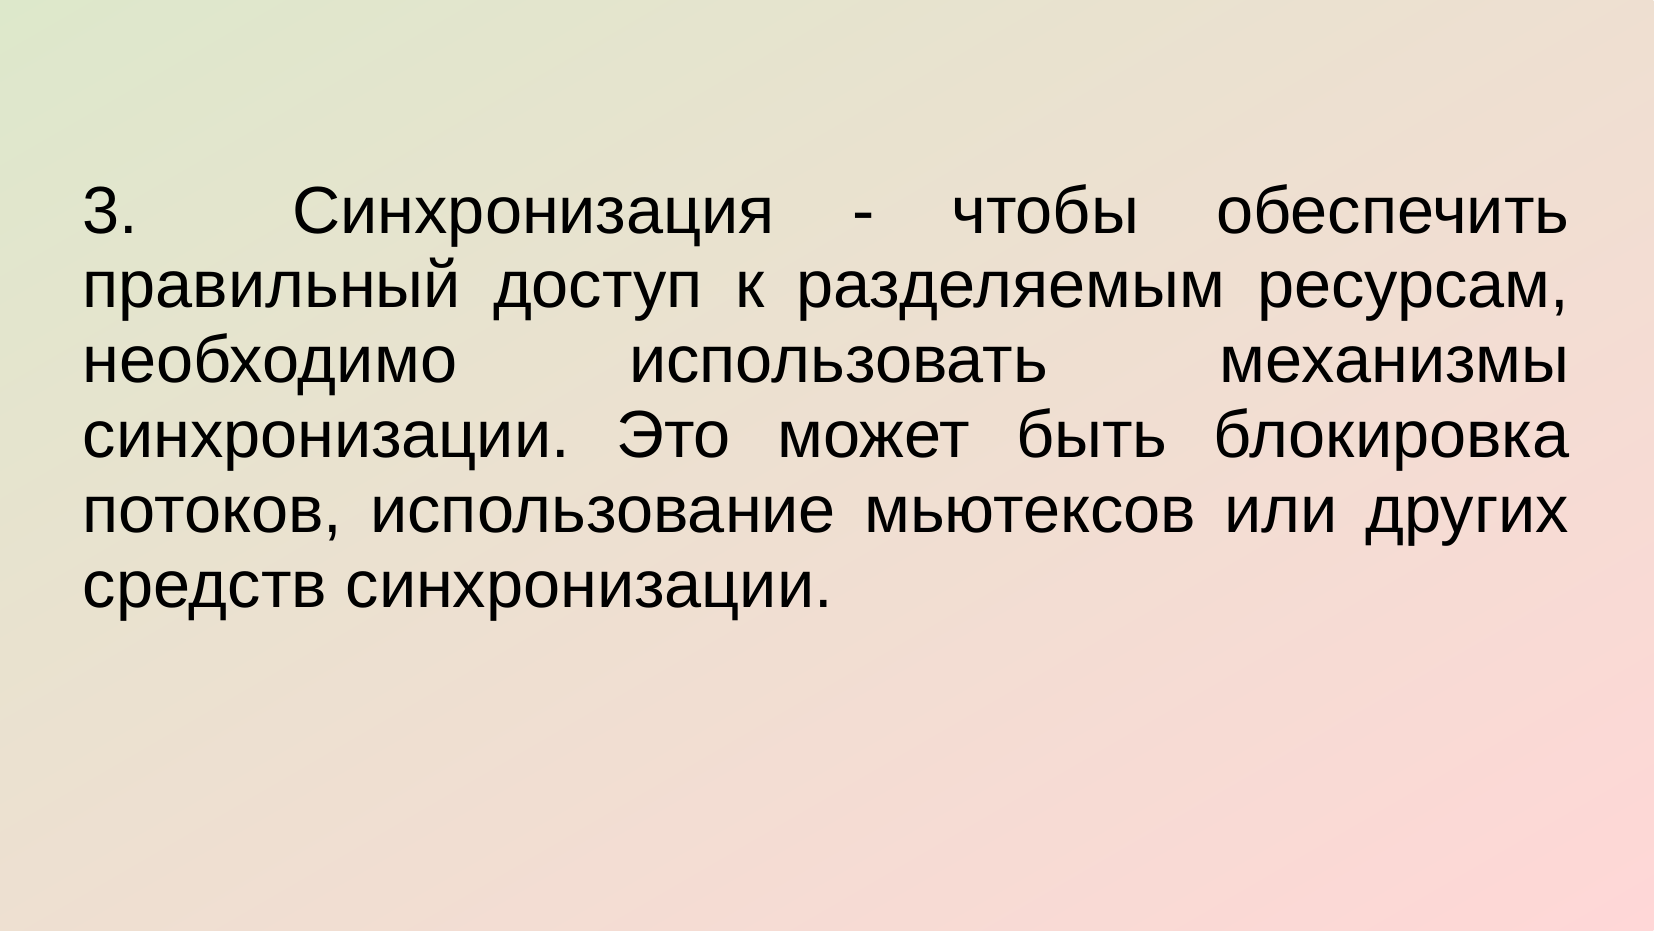

# 3. Синхронизация - чтобы обеспечить правильный доступ к разделяемым ресурсам, необходимо использовать механизмы синхронизации. Это может быть блокировка потоков, использование мьютексов или других средств синхронизации.